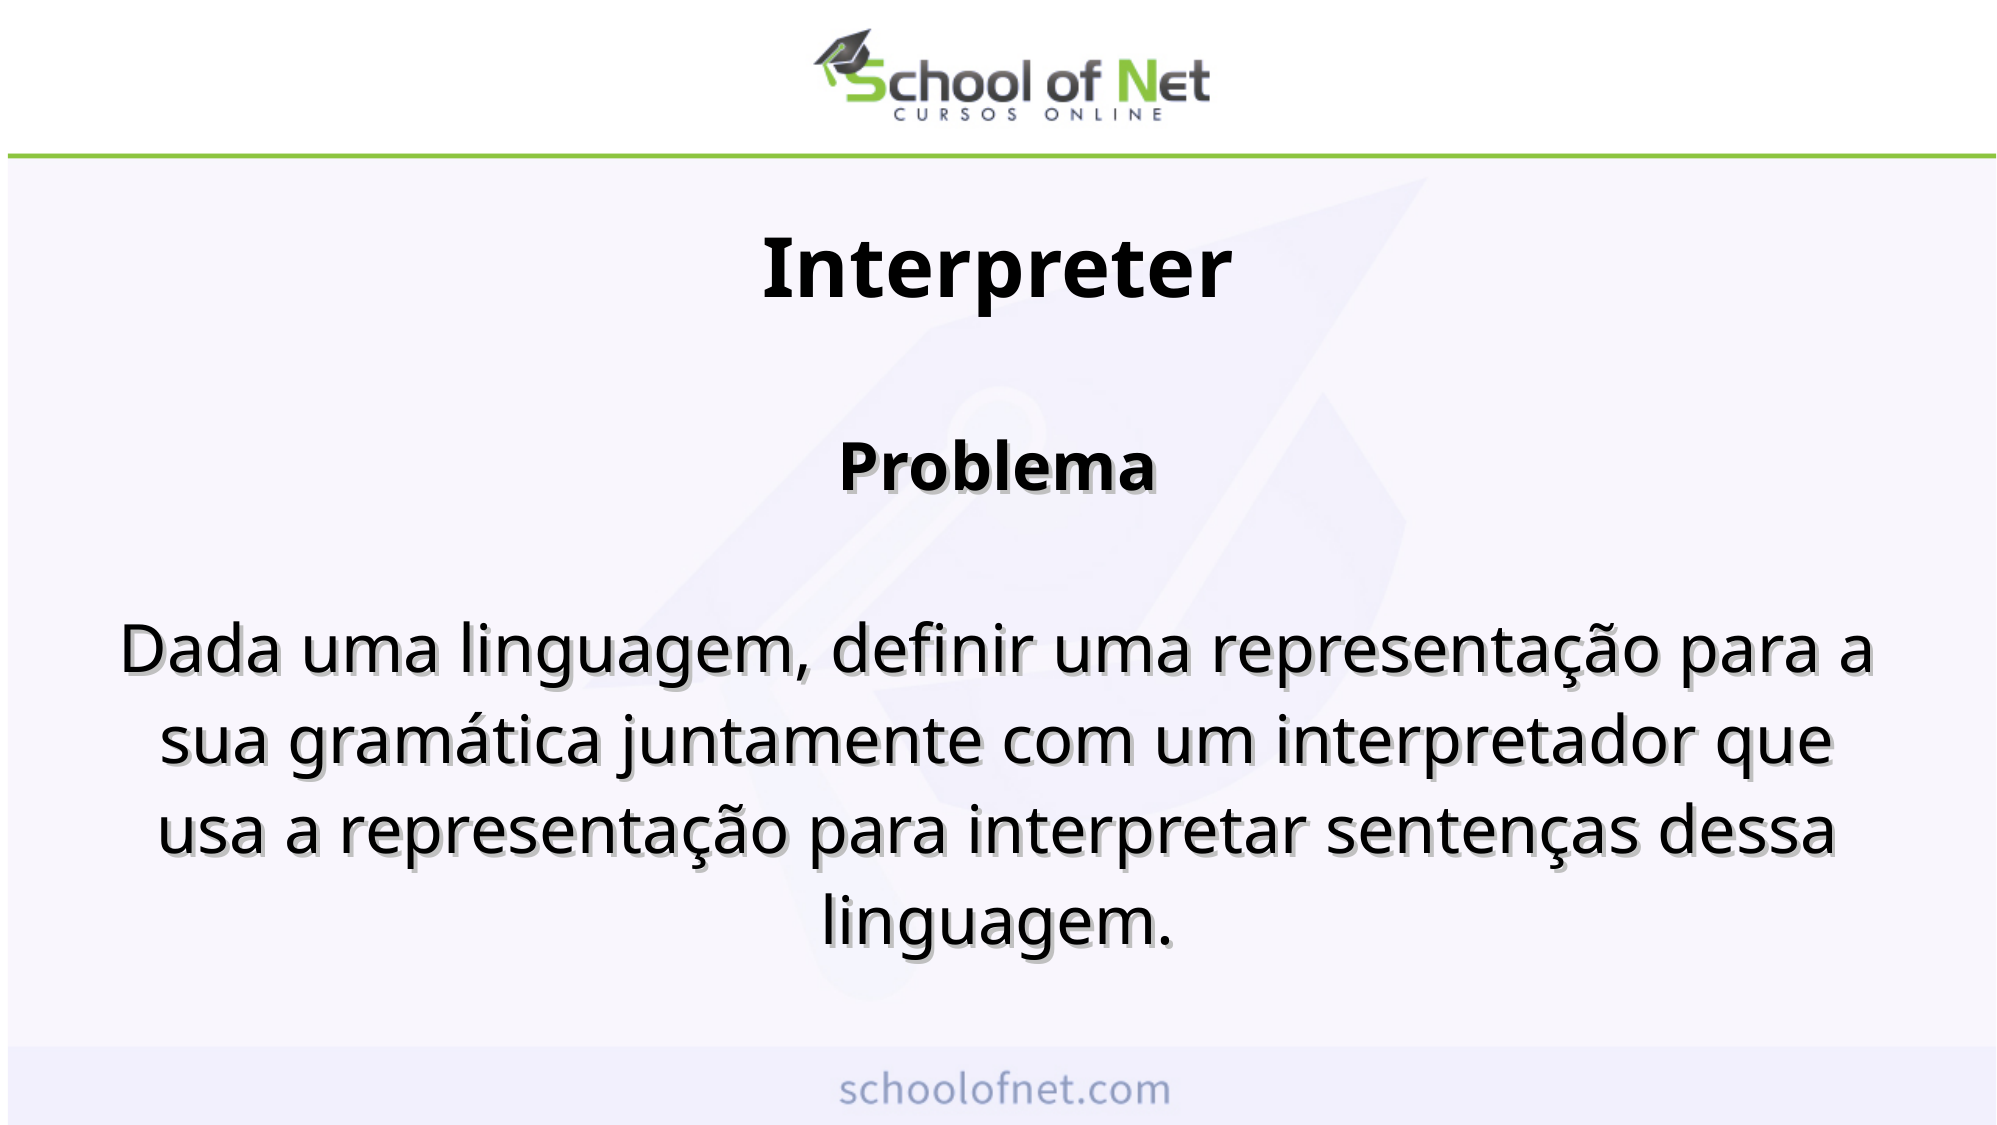

# Interpreter
Problema
Dada uma linguagem, definir uma representação para a sua gramática juntamente com um interpretador que usa a representação para interpretar sentenças dessa linguagem.